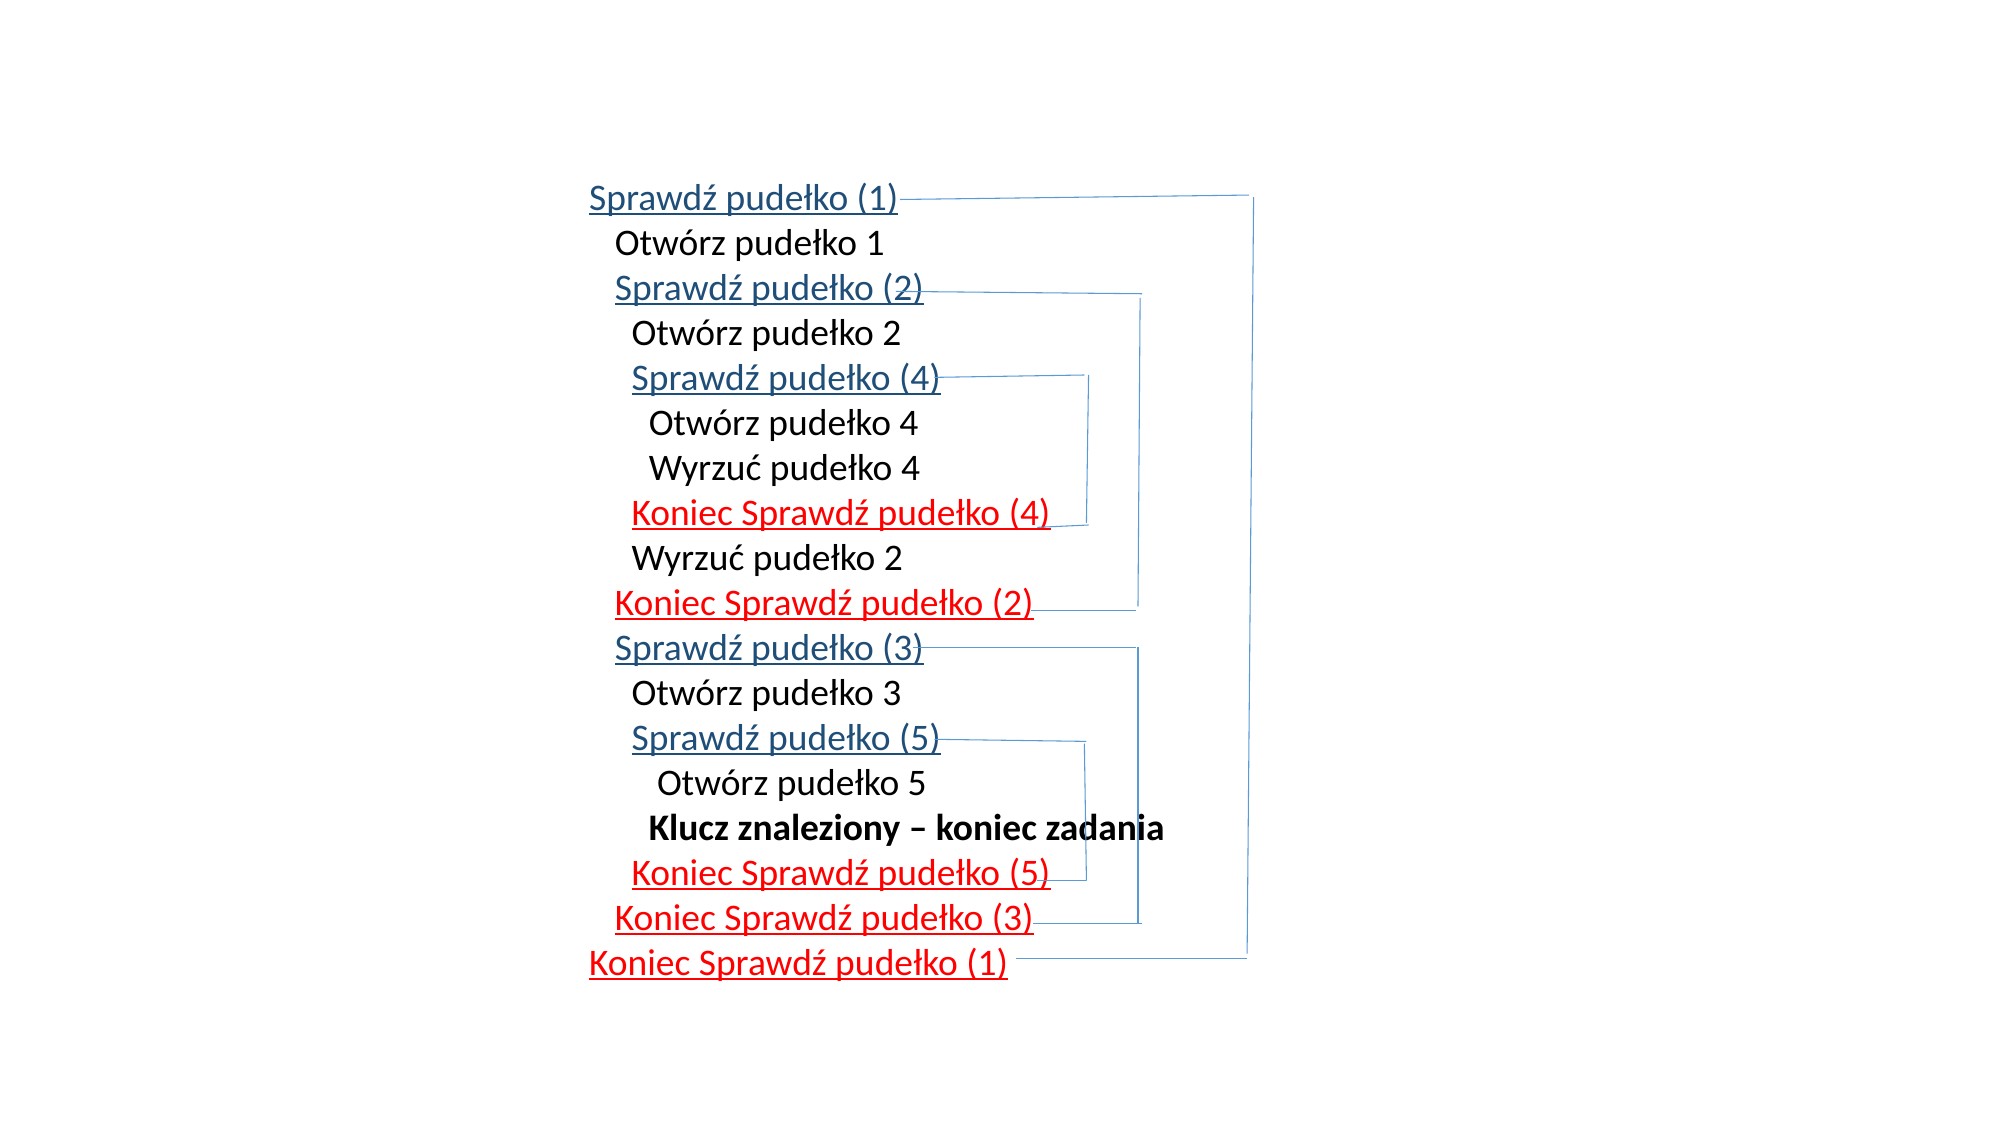

Sprawdź pudełko (1)
 Otwórz pudełko 1
 Sprawdź pudełko (2)
 Otwórz pudełko 2
 Sprawdź pudełko (4)
 Otwórz pudełko 4
 Wyrzuć pudełko 4
 Koniec Sprawdź pudełko (4)
 Wyrzuć pudełko 2
 Koniec Sprawdź pudełko (2)
 Sprawdź pudełko (3)
 Otwórz pudełko 3
 Sprawdź pudełko (5)
 Otwórz pudełko 5
 Klucz znaleziony – koniec zadania
 Koniec Sprawdź pudełko (5)
 Koniec Sprawdź pudełko (3)
Koniec Sprawdź pudełko (1)